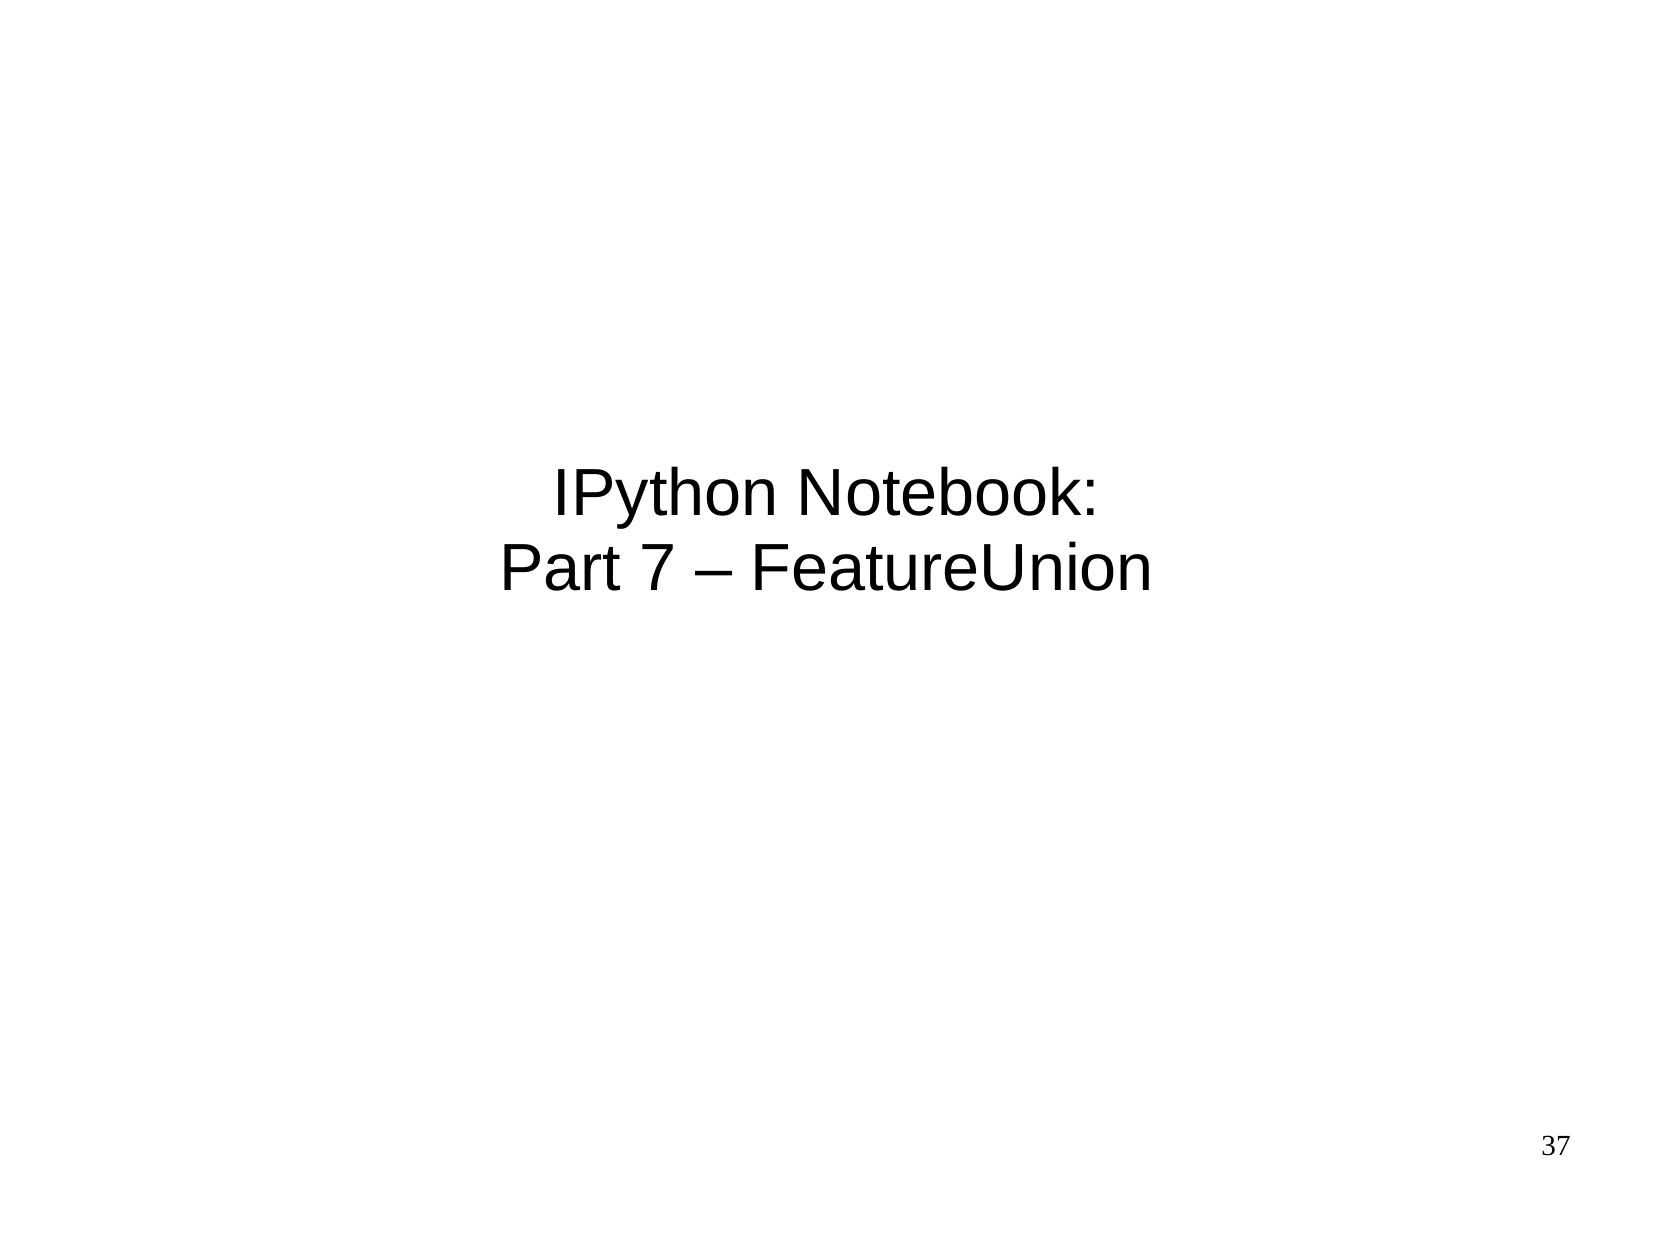

IPython Notebook:
Part 7 – FeatureUnion
37